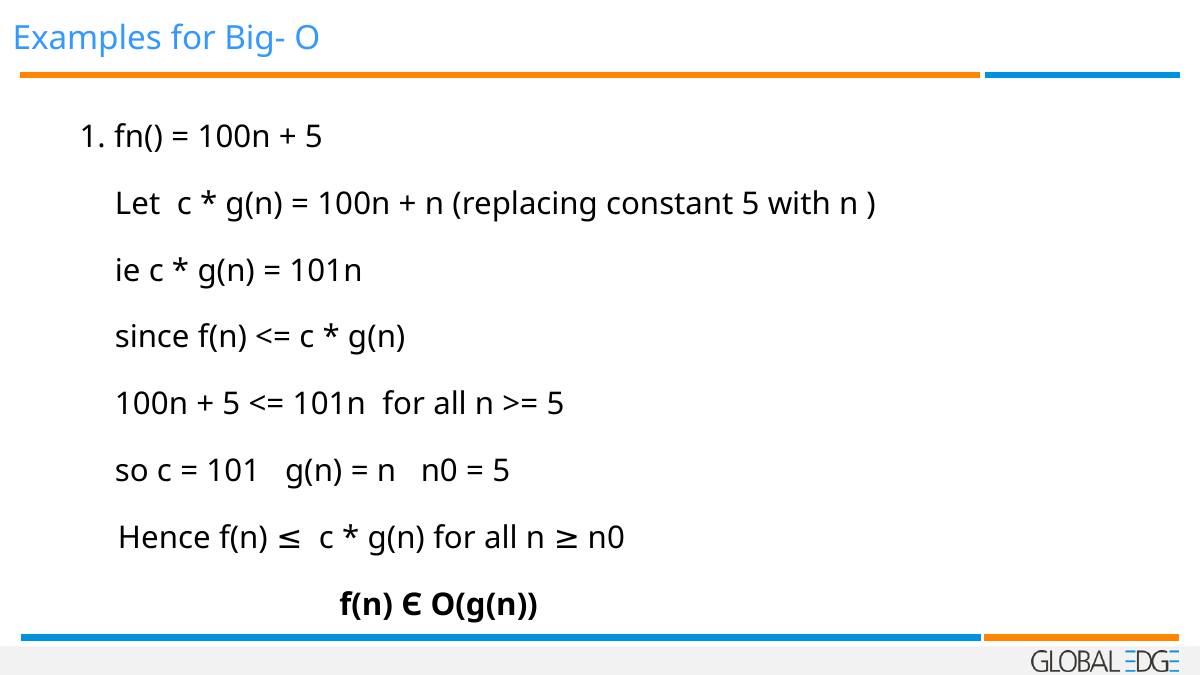

# Examples for Big- O
1. fn() = 100n + 5
Let c * g(n) = 100n + n (replacing constant 5 with n )
ie c * g(n) = 101n
since f(n) <= c * g(n)
100n + 5 <= 101n for all n >= 5
so c = 101 g(n) = n n0 = 5
	Hence f(n) ≤ c * g(n) for all n ≥ n0
				f(n) Є O(g(n))